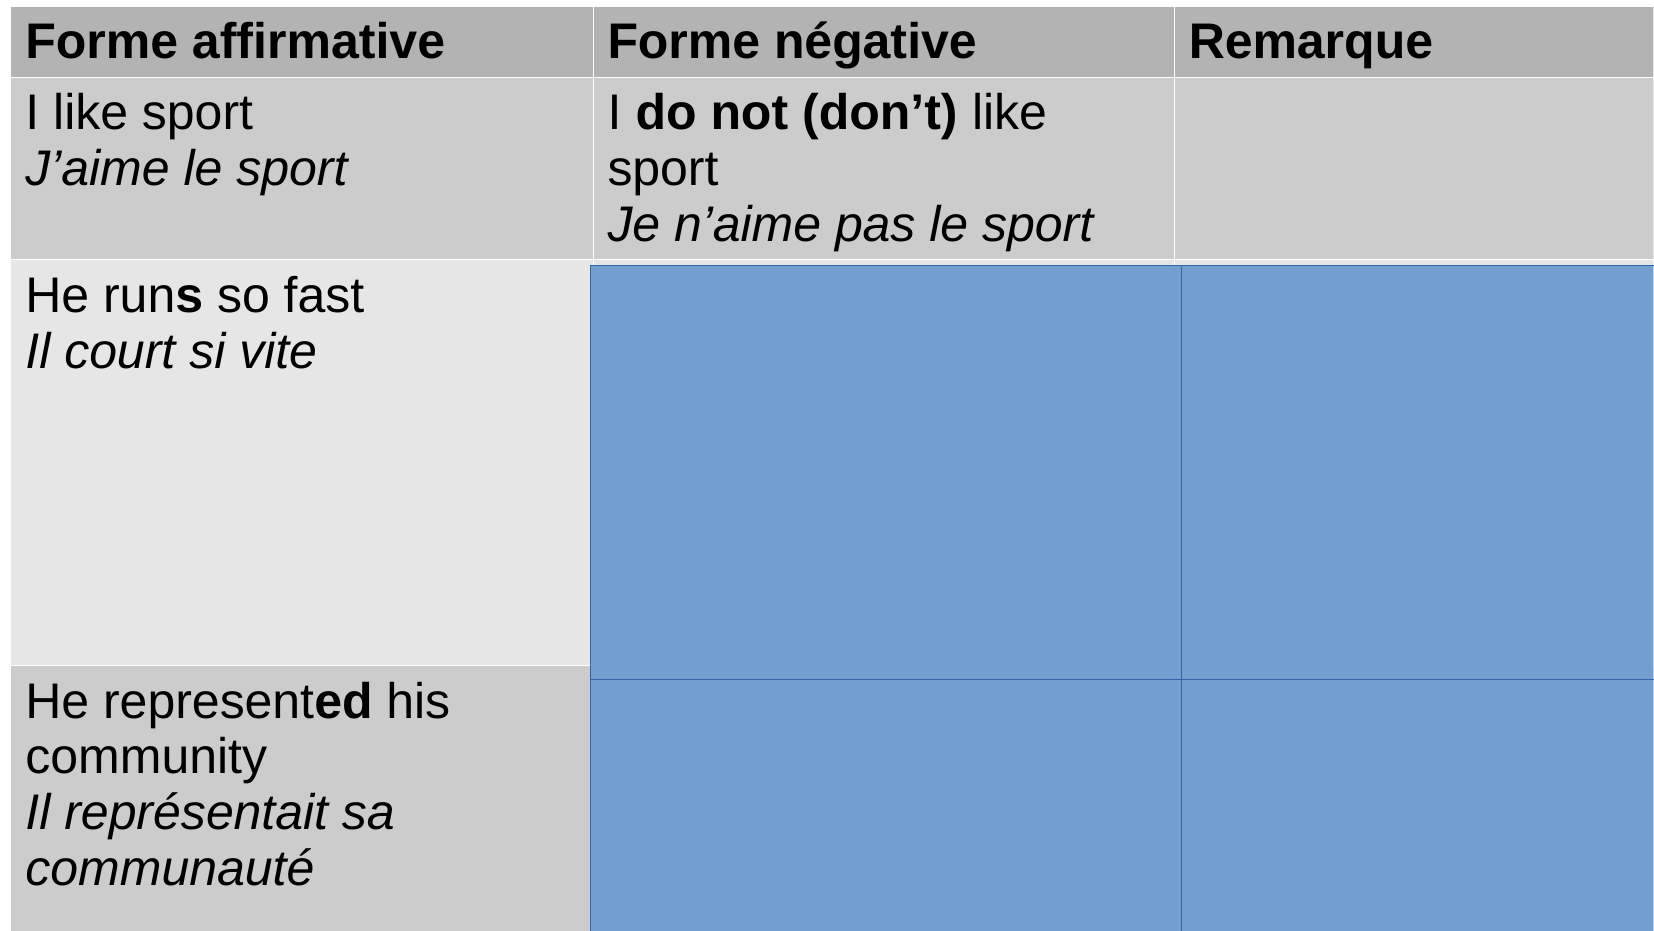

| Forme affirmative | Forme négative | Remarque |
| --- | --- | --- |
| I like sport J’aime le sport | I do not (don’t) like sport Je n’aime pas le sport | |
| He runs so fast Il court si vite | He does not (doesn’t) run so fast Il ne court pas si vite | Au présent, C’est DO qui porte le « s » de la 3e personne du singulier (He / she / it) Does not + verbe infinitif |
| He represented his community Il représentait sa communauté | He did not (didn’t) represent his community Il ne représentait pas sa communauté | C’est DO qui porte le prétérit et devient DID Did not + verbe infinitif |